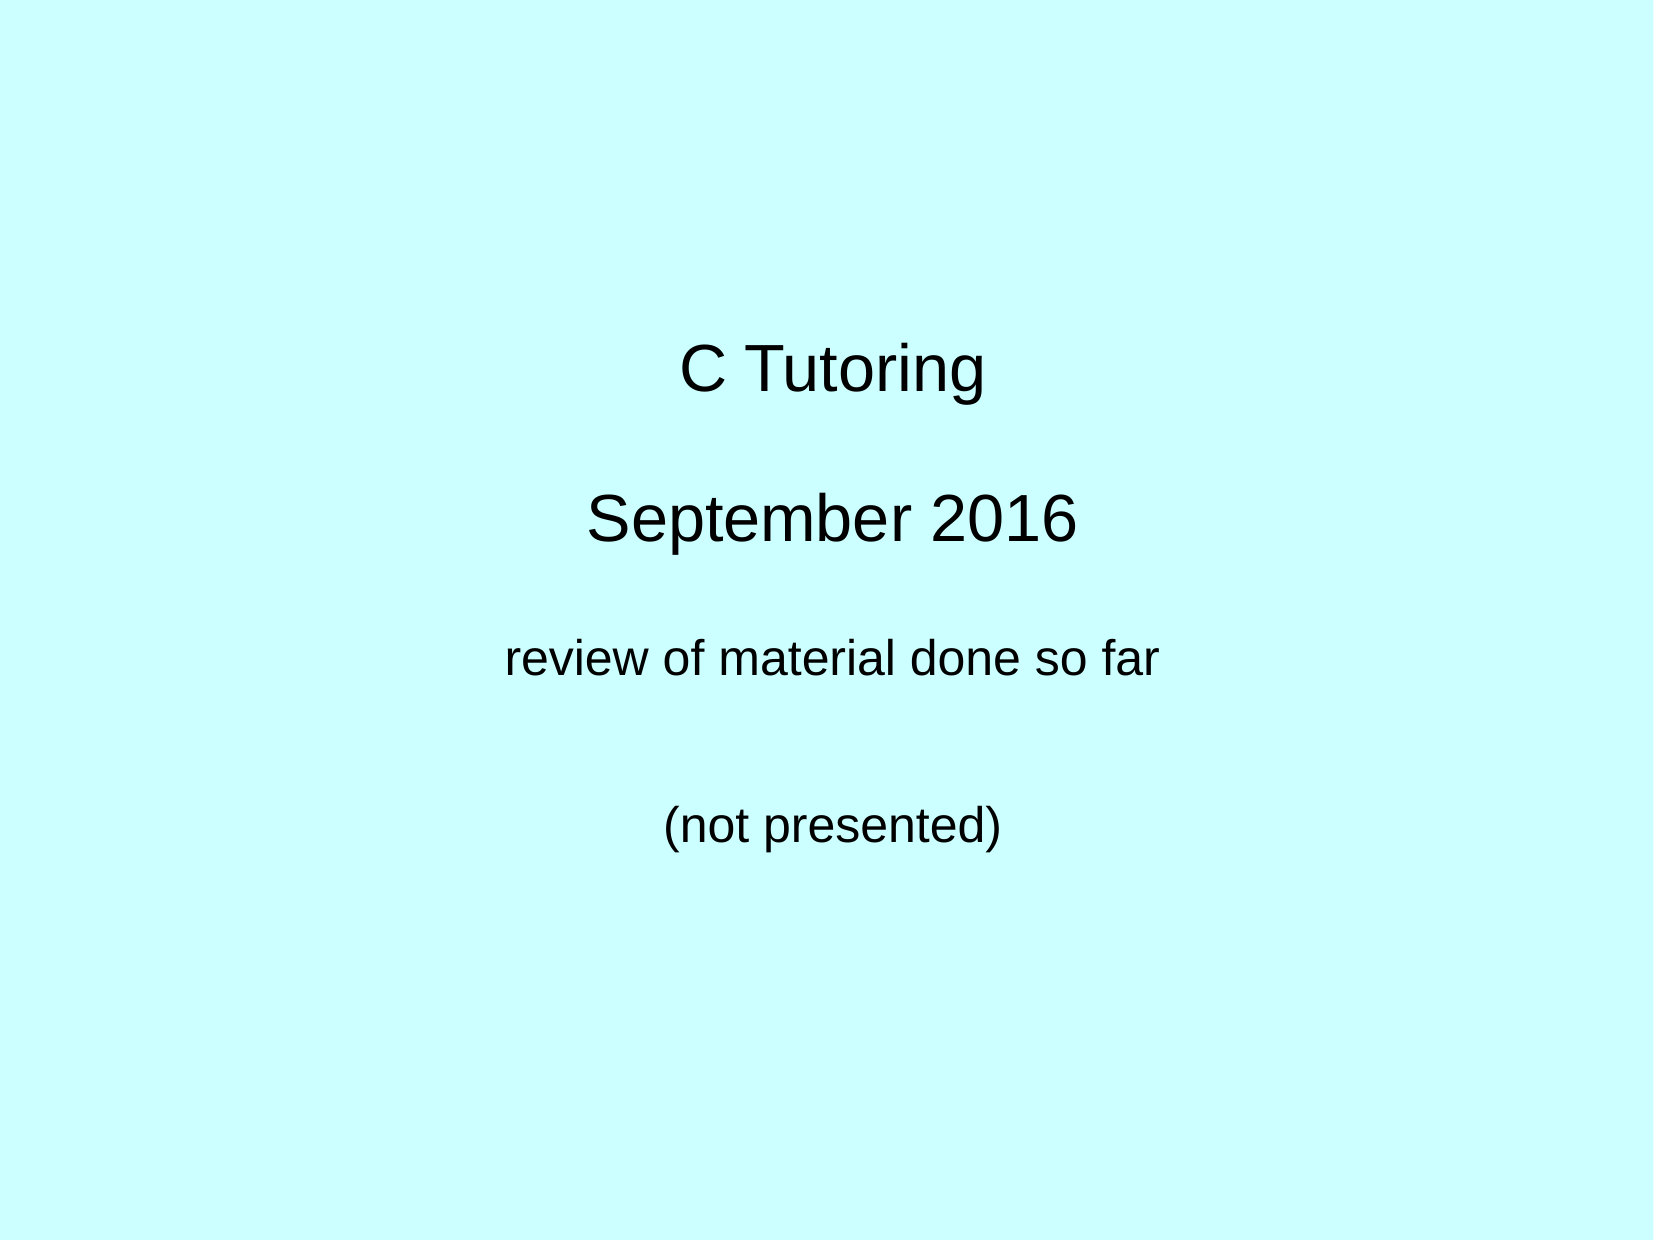

# C Tutoring
September 2016
review of material done so far
(not presented)